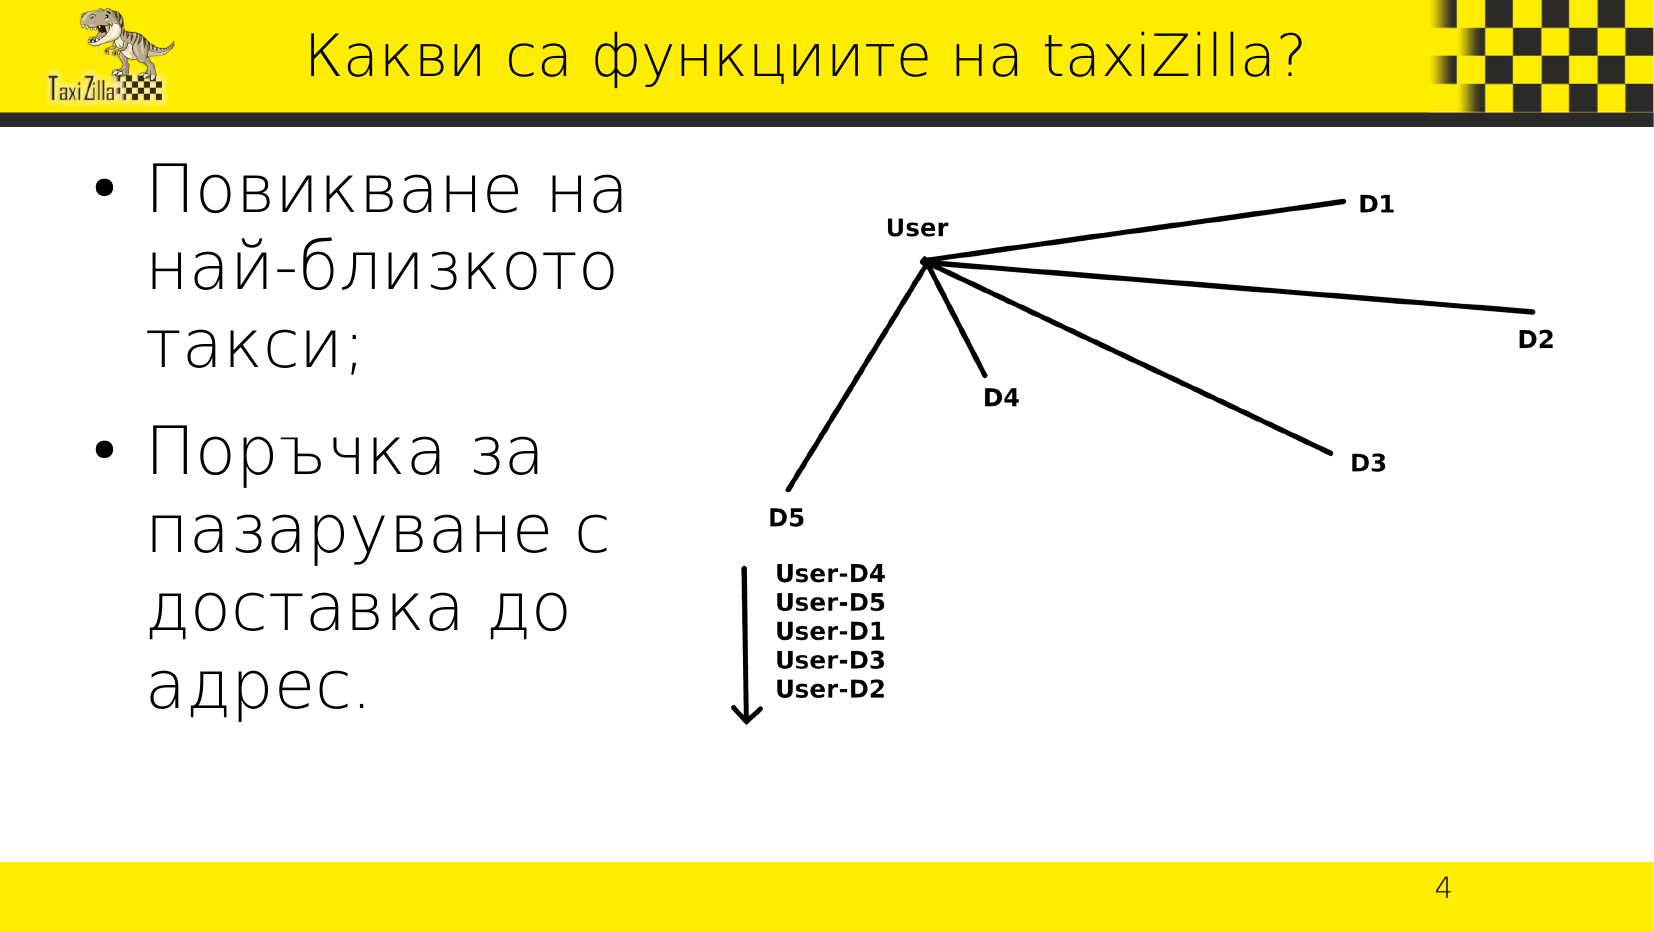

# Какви са функциите на taxiZilla?
Повикване на най-близкото такси;
Поръчка за пазаруване с доставка до адрес.